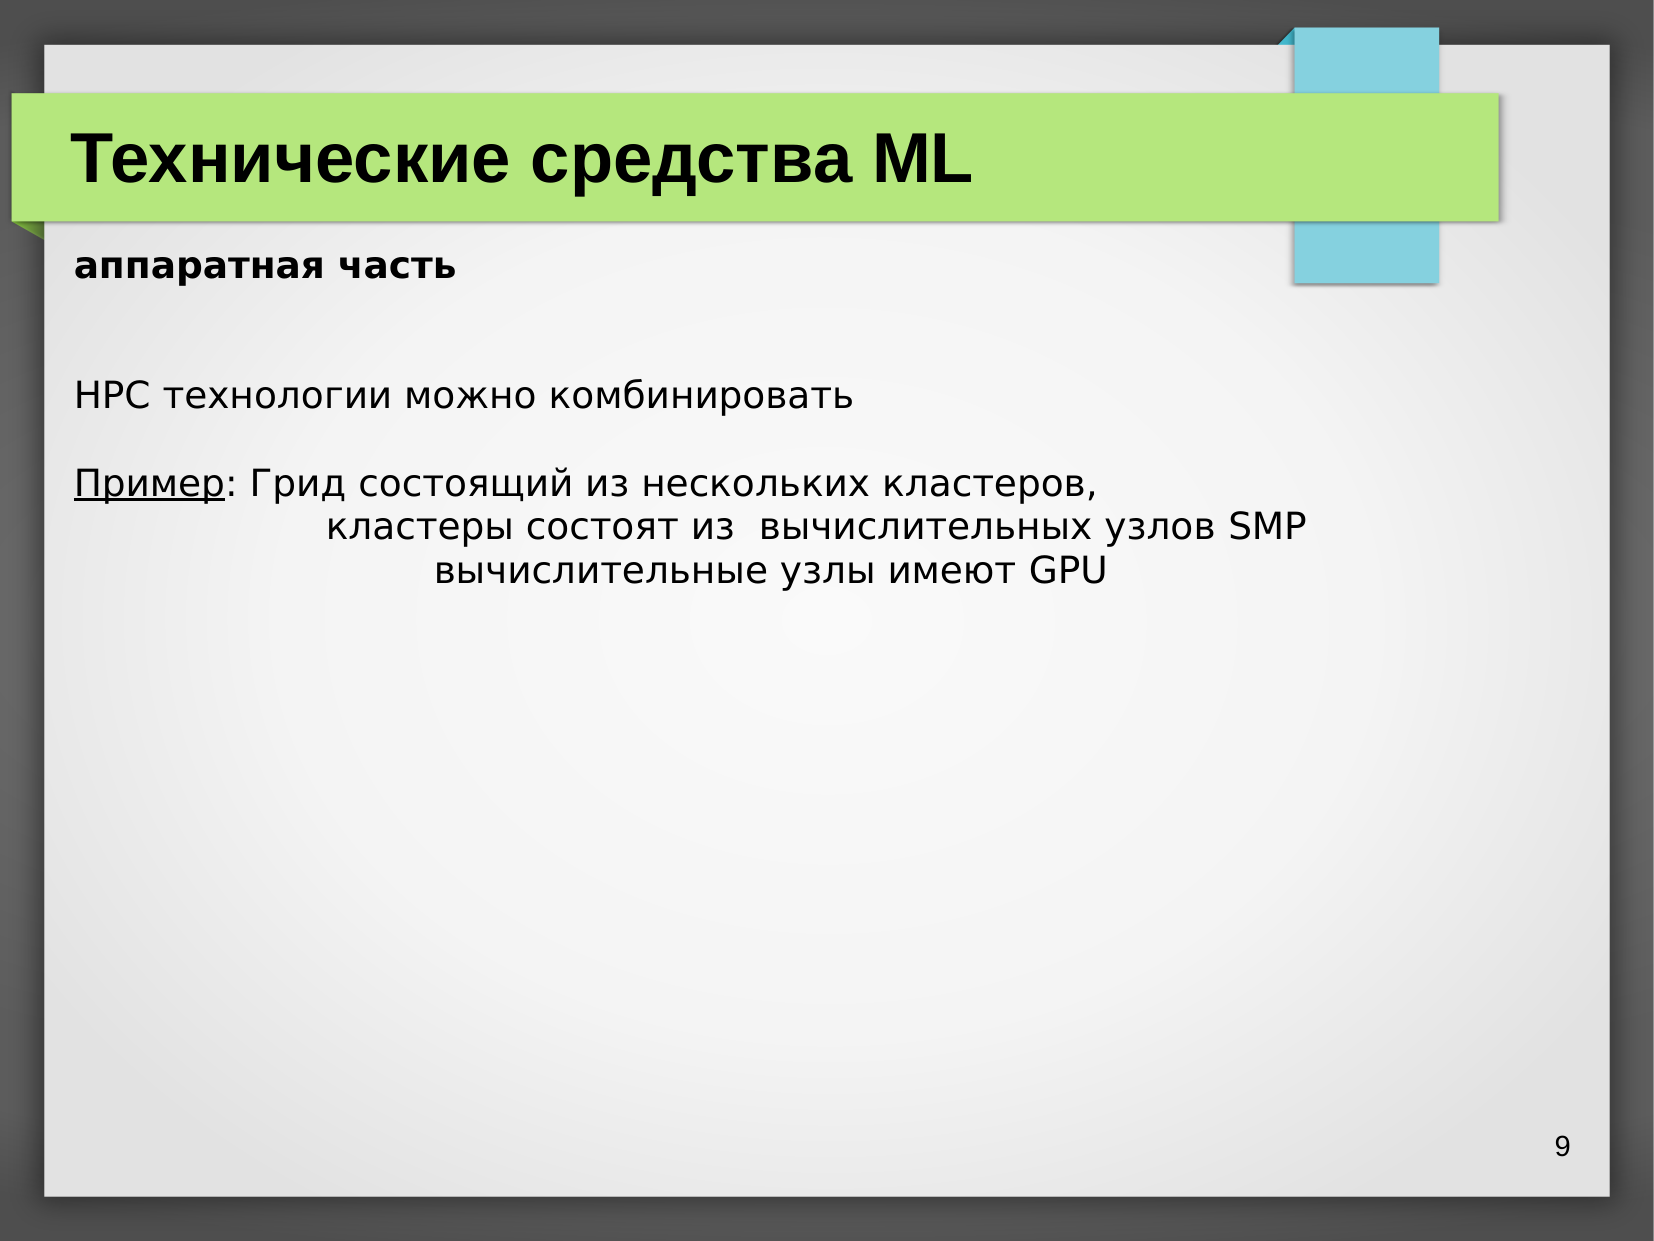

# Технические средства ML
аппаратная часть
HPC технологии можно комбинировать
Пример: Грид состоящий из нескольких кластеров,
 кластеры состоят из вычислительных узлов SMP
 вычислительные узлы имеют GPU
9